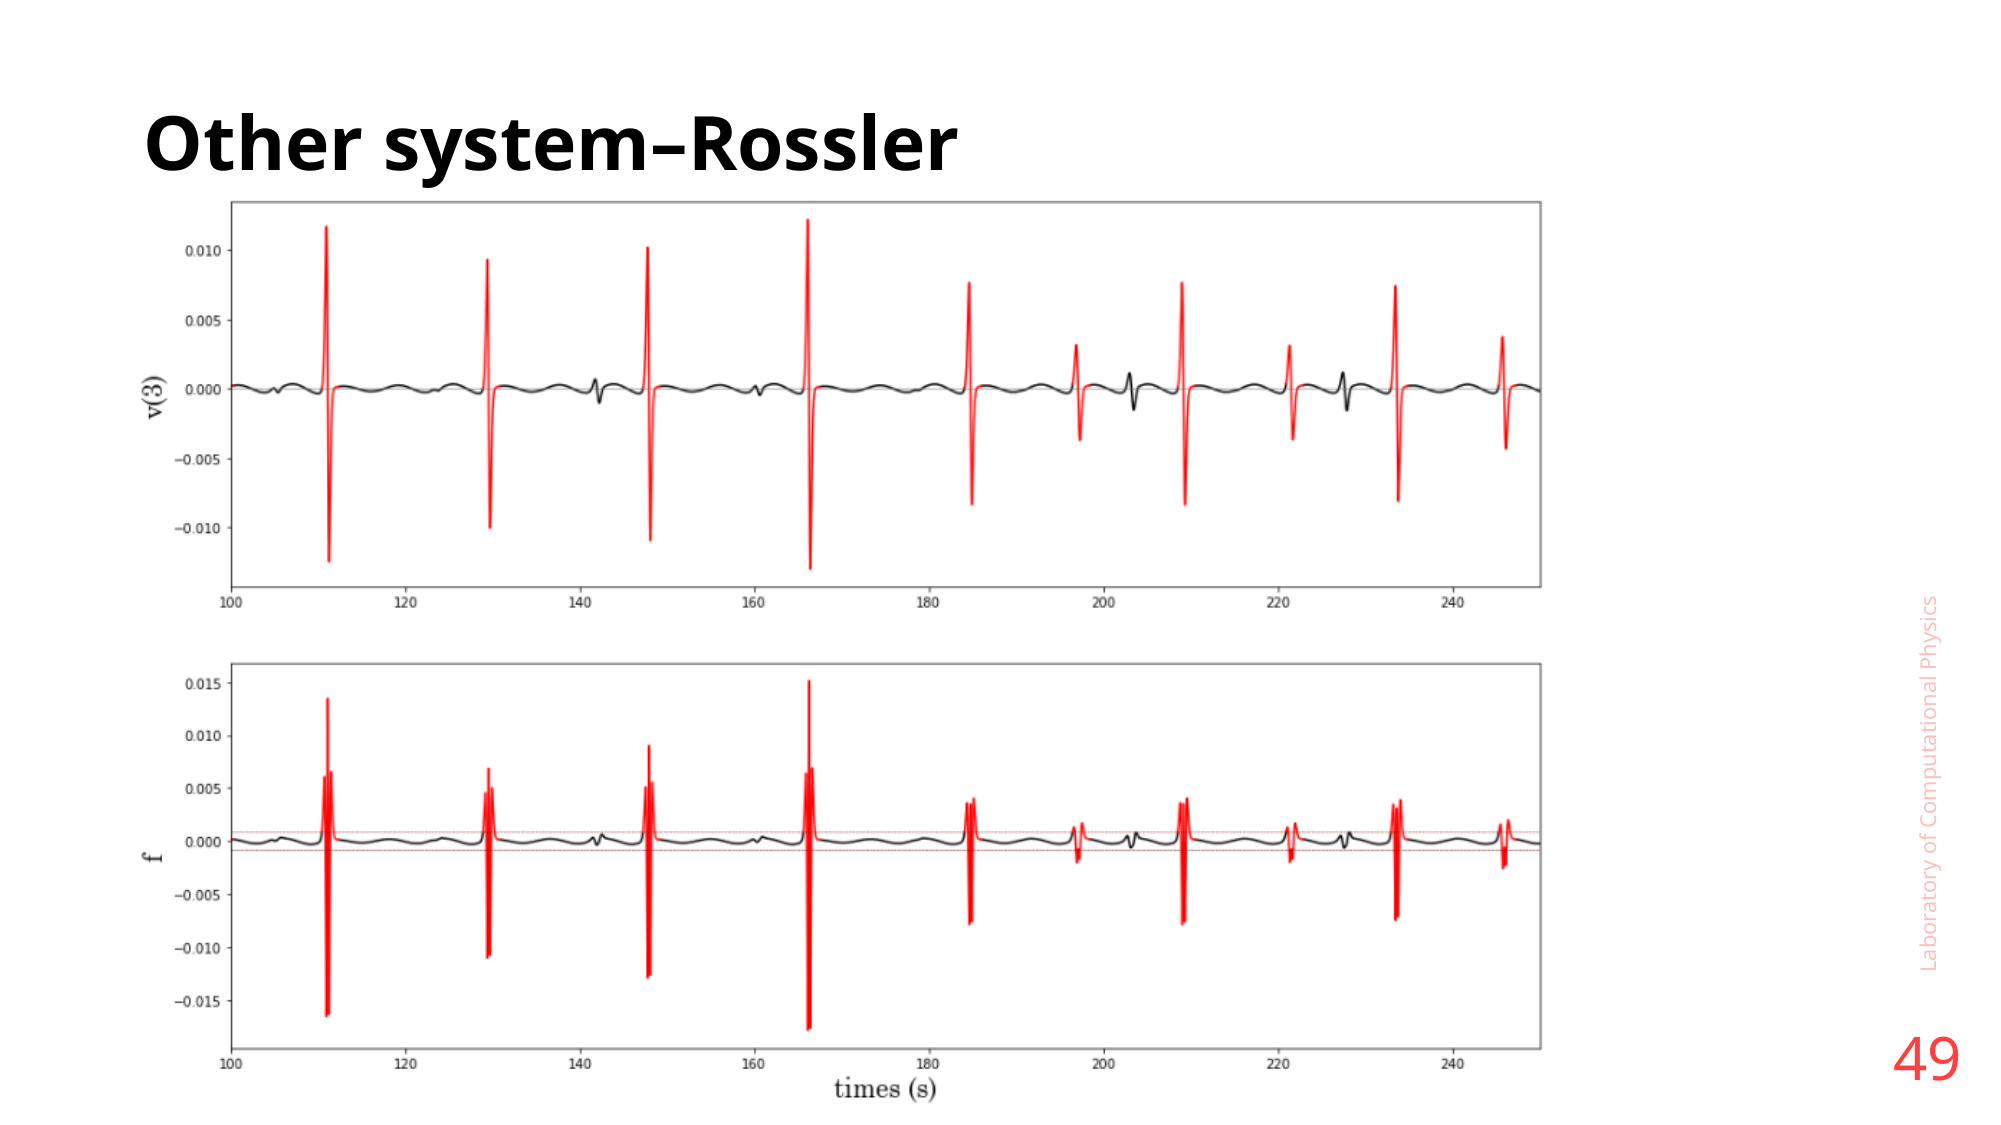

# Other system–Rossler
Laboratory of Computational Physics